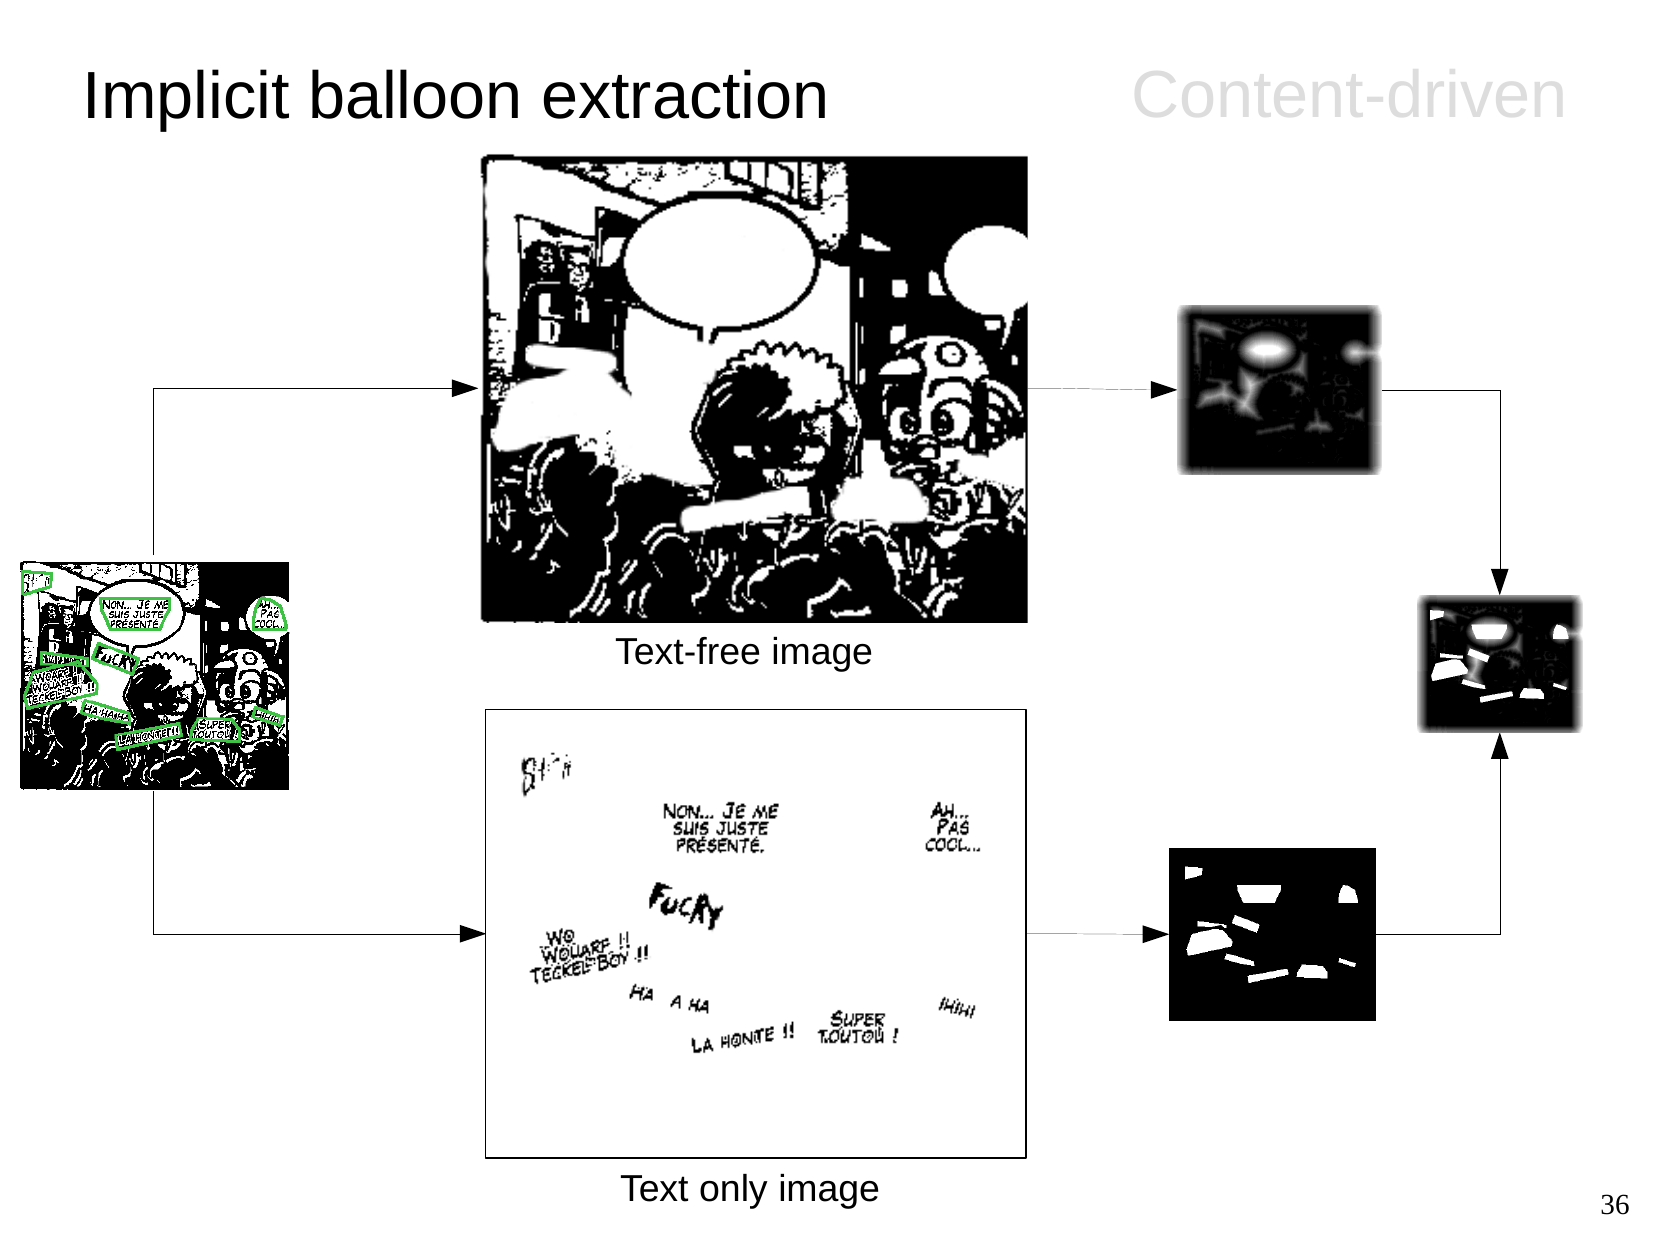

# Implicit balloon extraction
Text-free image
Text only image
36